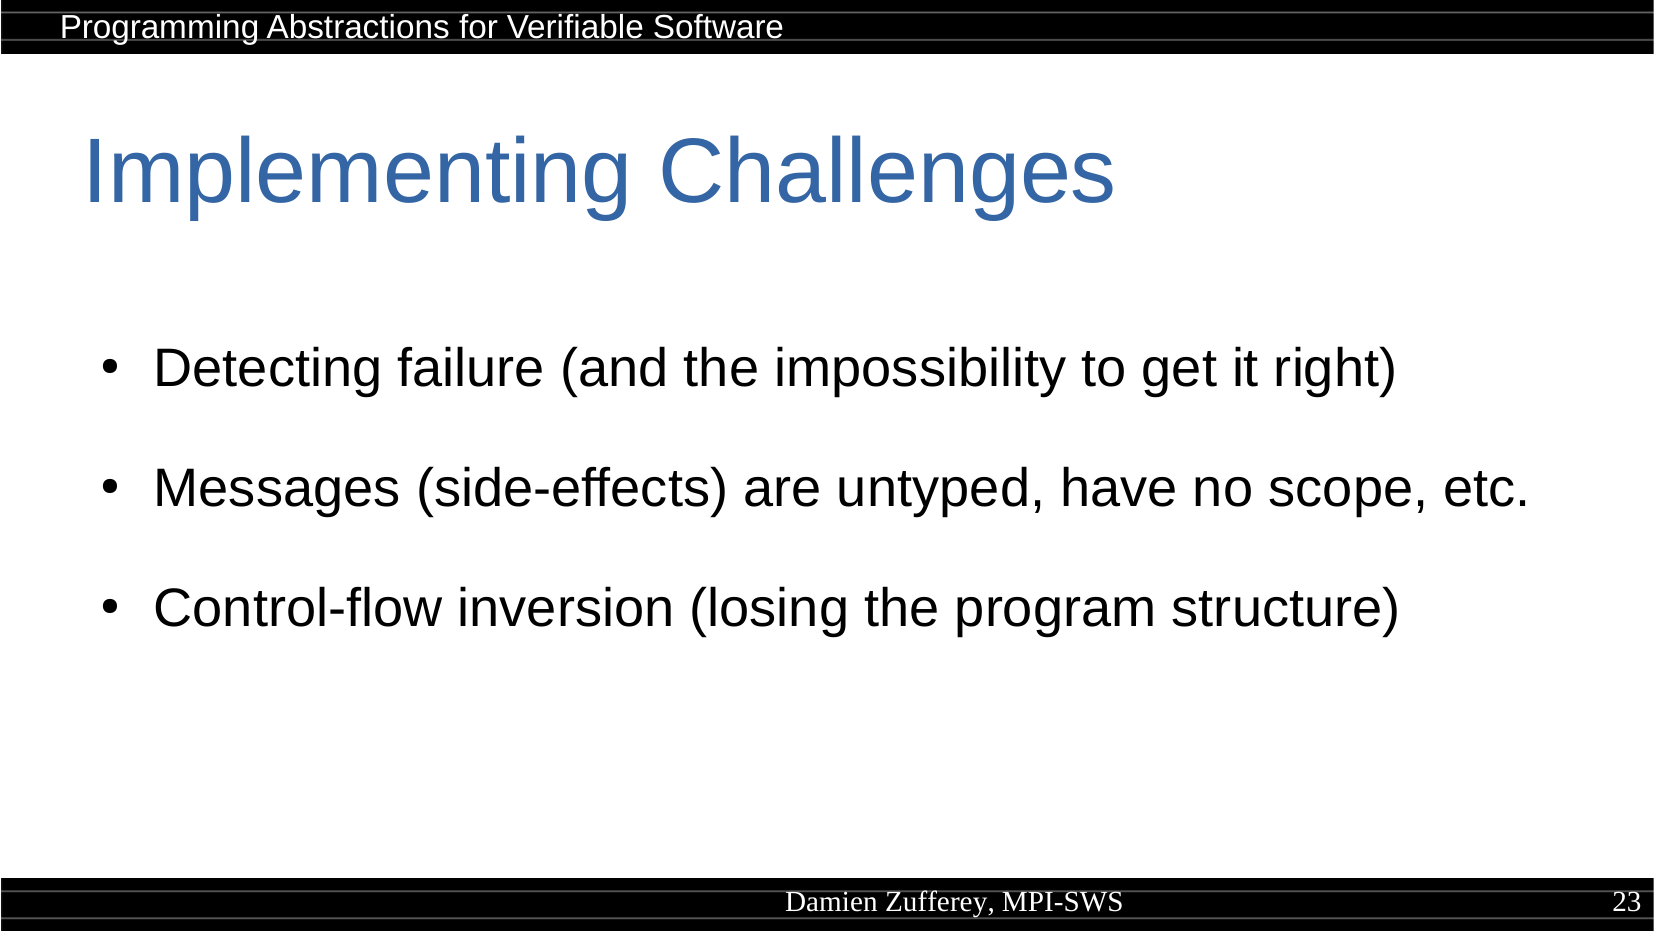

# Implementing Challenges
Detecting failure (and the impossibility to get it right)
Messages (side-effects) are untyped, have no scope, etc.
Control-flow inversion (losing the program structure)